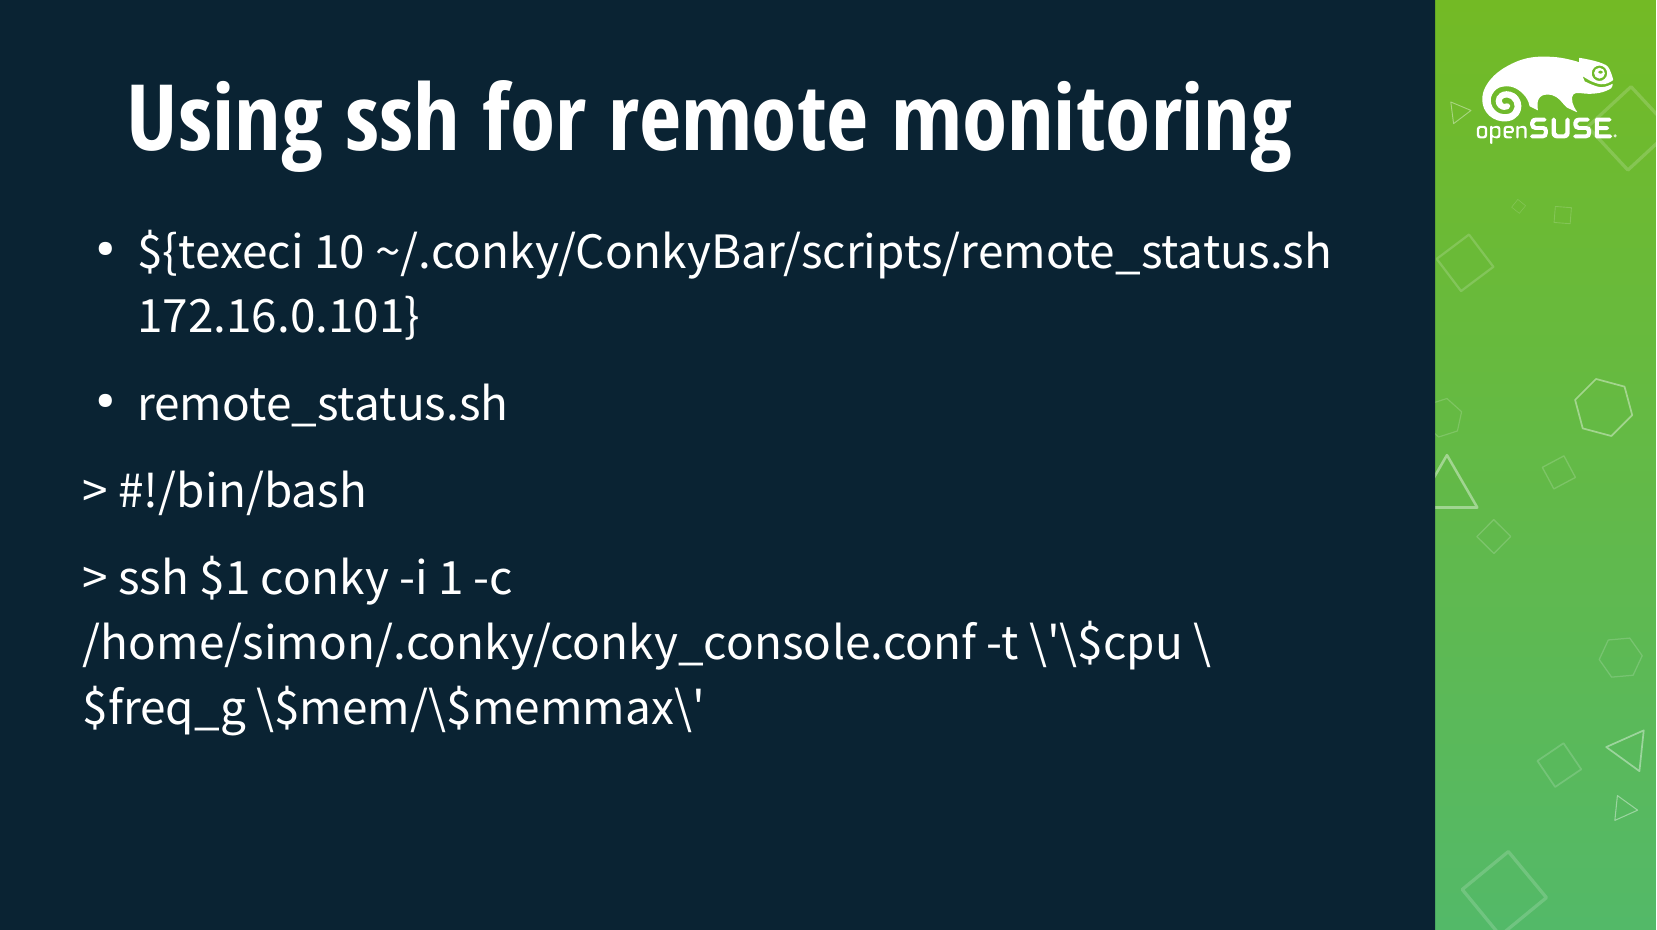

# Using ssh for remote monitoring
${texeci 10 ~/.conky/ConkyBar/scripts/remote_status.sh 172.16.0.101}
remote_status.sh
> #!/bin/bash
> ssh $1 conky -i 1 -c /home/simon/.conky/conky_console.conf -t \'\$cpu \$freq_g \$mem/\$memmax\'